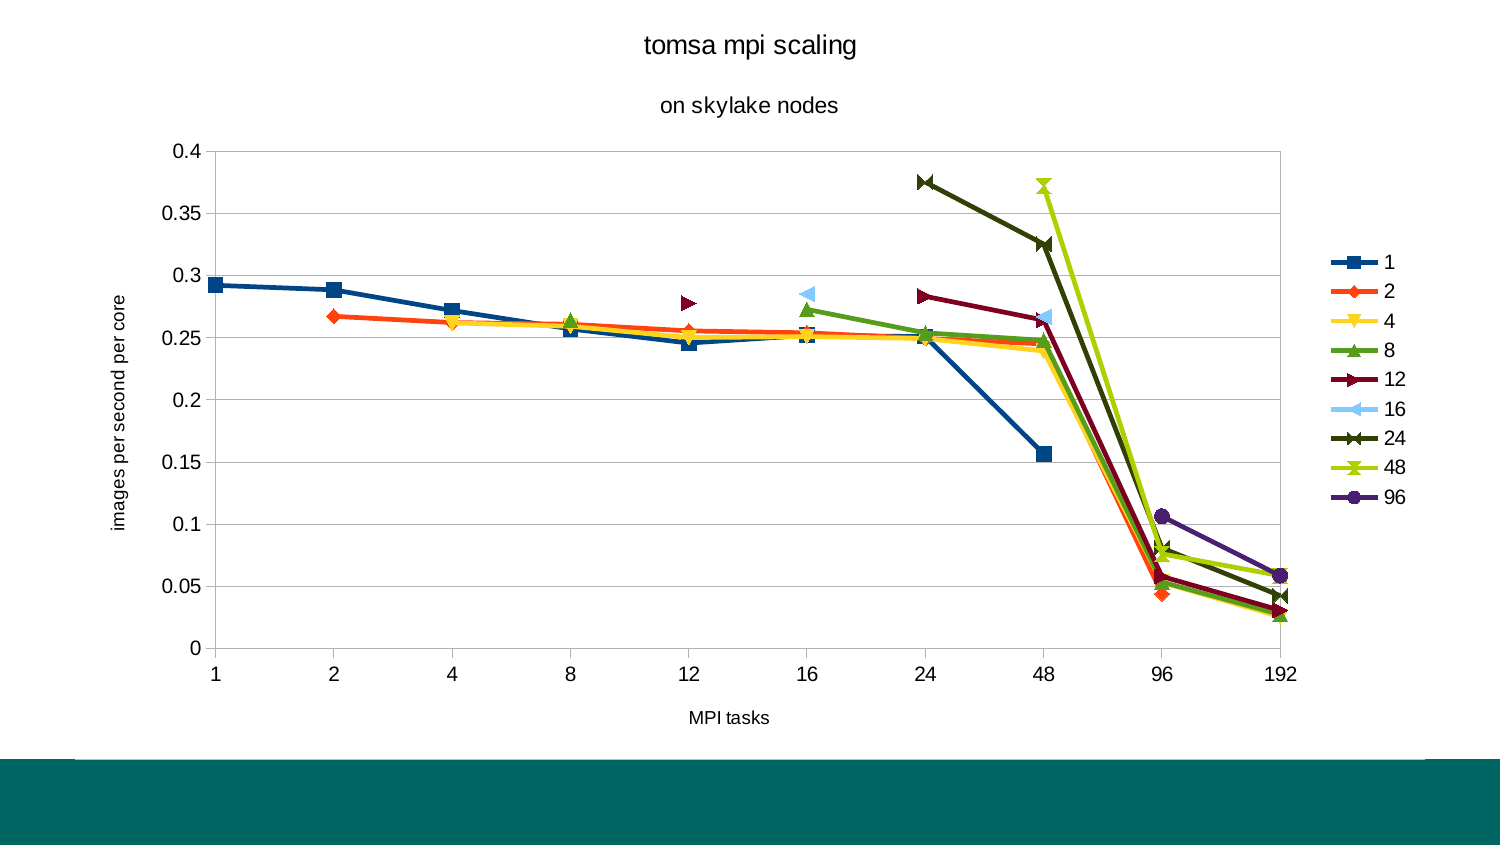

### Chart: tomsa mpi scaling
on skylake nodes
| Category | 1 | 2 | 4 | 8 | 12 | 16 | 24 | 48 | 96 |
|---|---|---|---|---|---|---|---|---|---|
| 1 | 0.292312189418299 | None | None | None | None | None | None | None | None |
| 2 | 0.288683602771363 | 0.267379679144385 | None | None | None | None | None | None | None |
| 4 | 0.272034820457018 | 0.262329485834208 | 0.262054507337526 | None | None | None | None | None | None |
| 8 | 0.257201646090535 | 0.260960334029228 | 0.259336099585062 | 0.264270613107822 | None | None | None | None | None |
| 12 | 0.245821042281219 | 0.255623721881391 | 0.25025025025025 | None | 0.277777777777778 | None | None | None | None |
| 16 | 0.252016129032258 | 0.254065040650406 | 0.251004016064257 | 0.27292576419214 | None | 0.285388127853881 | None | None | None |
| 24 | 0.251004016064257 | 0.249500998003992 | 0.249500998003992 | 0.254065040650406 | 0.283446712018141 | None | 0.375375375375375 | None | None |
| 48 | 0.156641604010025 | 0.245098039215686 | 0.239463601532567 | 0.248015873015873 | 0.264270613107822 | 0.267094017094017 | 0.325520833333333 | 0.372023809523809 | None |
| 96 | None | 0.0439521800281294 | 0.0531462585034014 | 0.0534188034188034 | 0.0578703703703704 | None | 0.080749354005168 | 0.0760340632603406 | 0.106292517006803 |
| 192 | None | None | 0.0254065040650406 | 0.0272687609075044 | 0.0306372549019608 | None | 0.0423441734417344 | 0.0585205992509363 | 0.0585205992509363 |